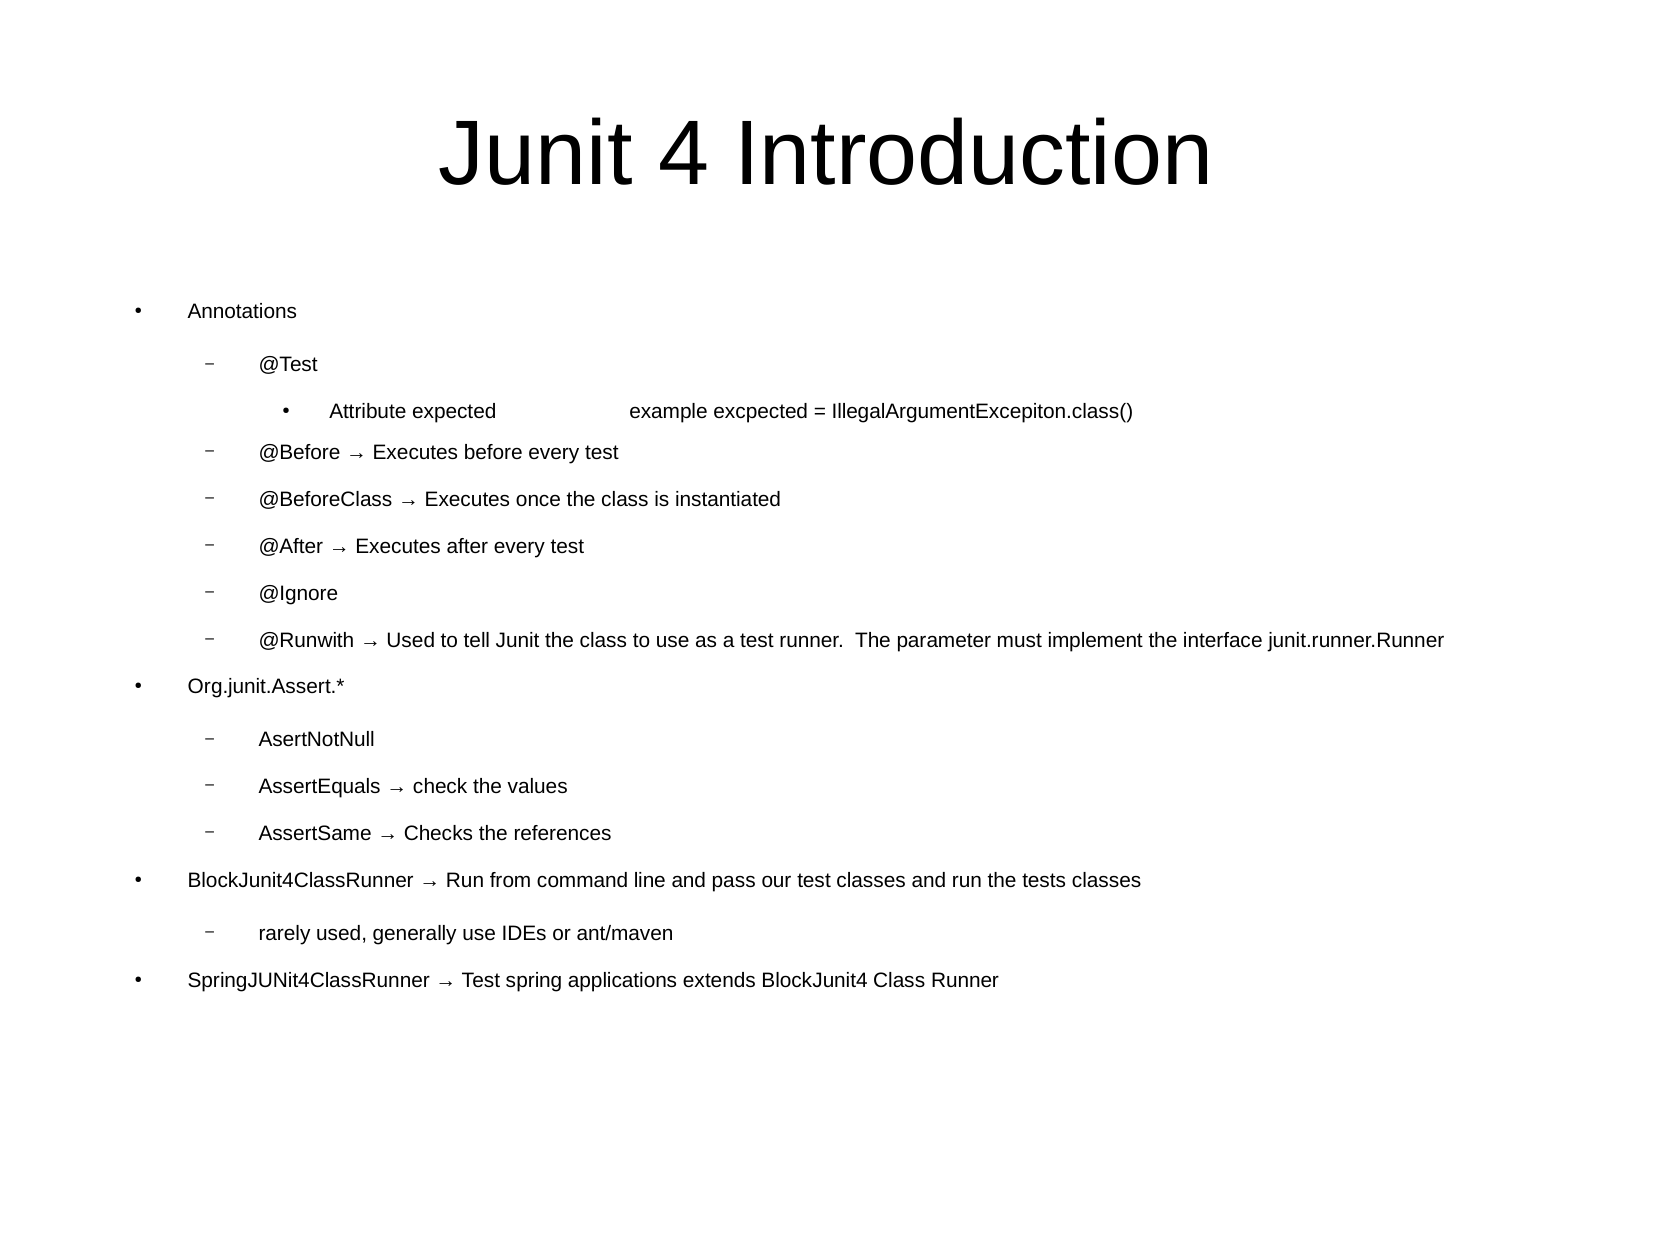

# Junit 4 Introduction
Annotations
@Test
Attribute expected 		example excpected = IllegalArgumentExcepiton.class()
@Before → Executes before every test
@BeforeClass → Executes once the class is instantiated
@After → Executes after every test
@Ignore
@Runwith → Used to tell Junit the class to use as a test runner. The parameter must implement the interface junit.runner.Runner
Org.junit.Assert.*
AsertNotNull
AssertEquals → check the values
AssertSame → Checks the references
BlockJunit4ClassRunner → Run from command line and pass our test classes and run the tests classes
rarely used, generally use IDEs or ant/maven
SpringJUNit4ClassRunner → Test spring applications extends BlockJunit4 Class Runner